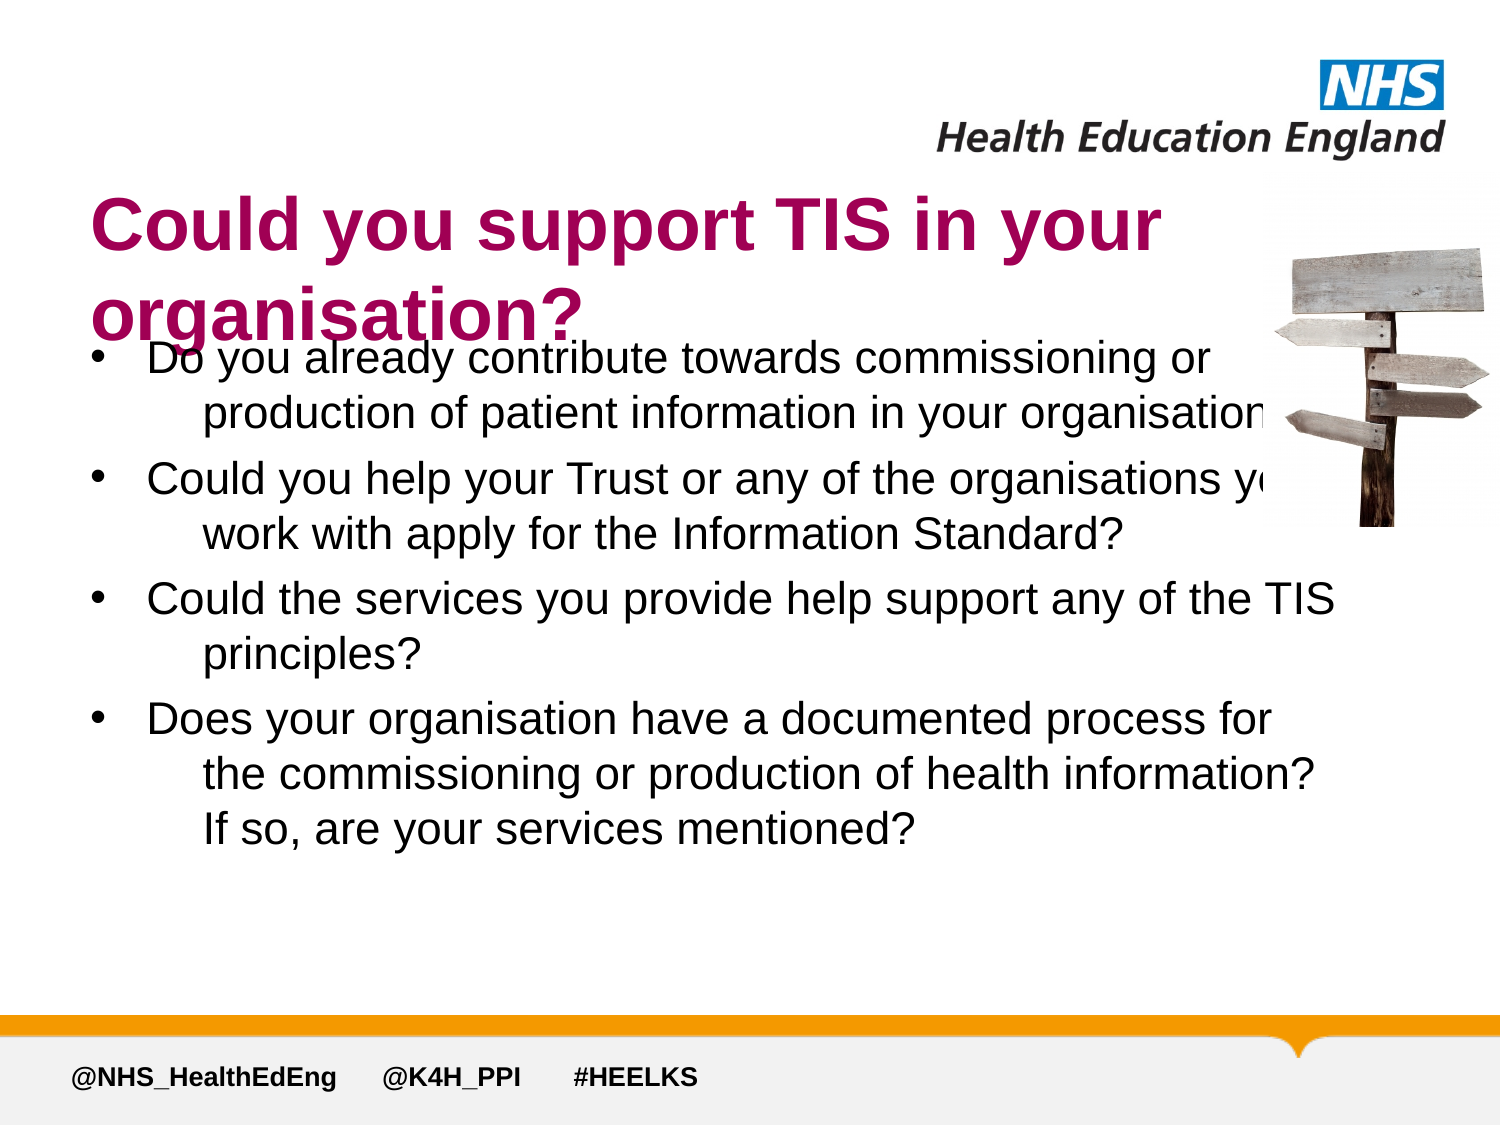

# Could you support TIS in your organisation?
Do you already contribute towards commissioning or production of patient information in your organisation?
Could you help your Trust or any of the organisations you work with apply for the Information Standard?
Could the services you provide help support any of the TIS principles?
Does your organisation have a documented process for the commissioning or production of health information? If so, are your services mentioned?
@NHS_HealthEdEng @K4H_PPI #HEELKS